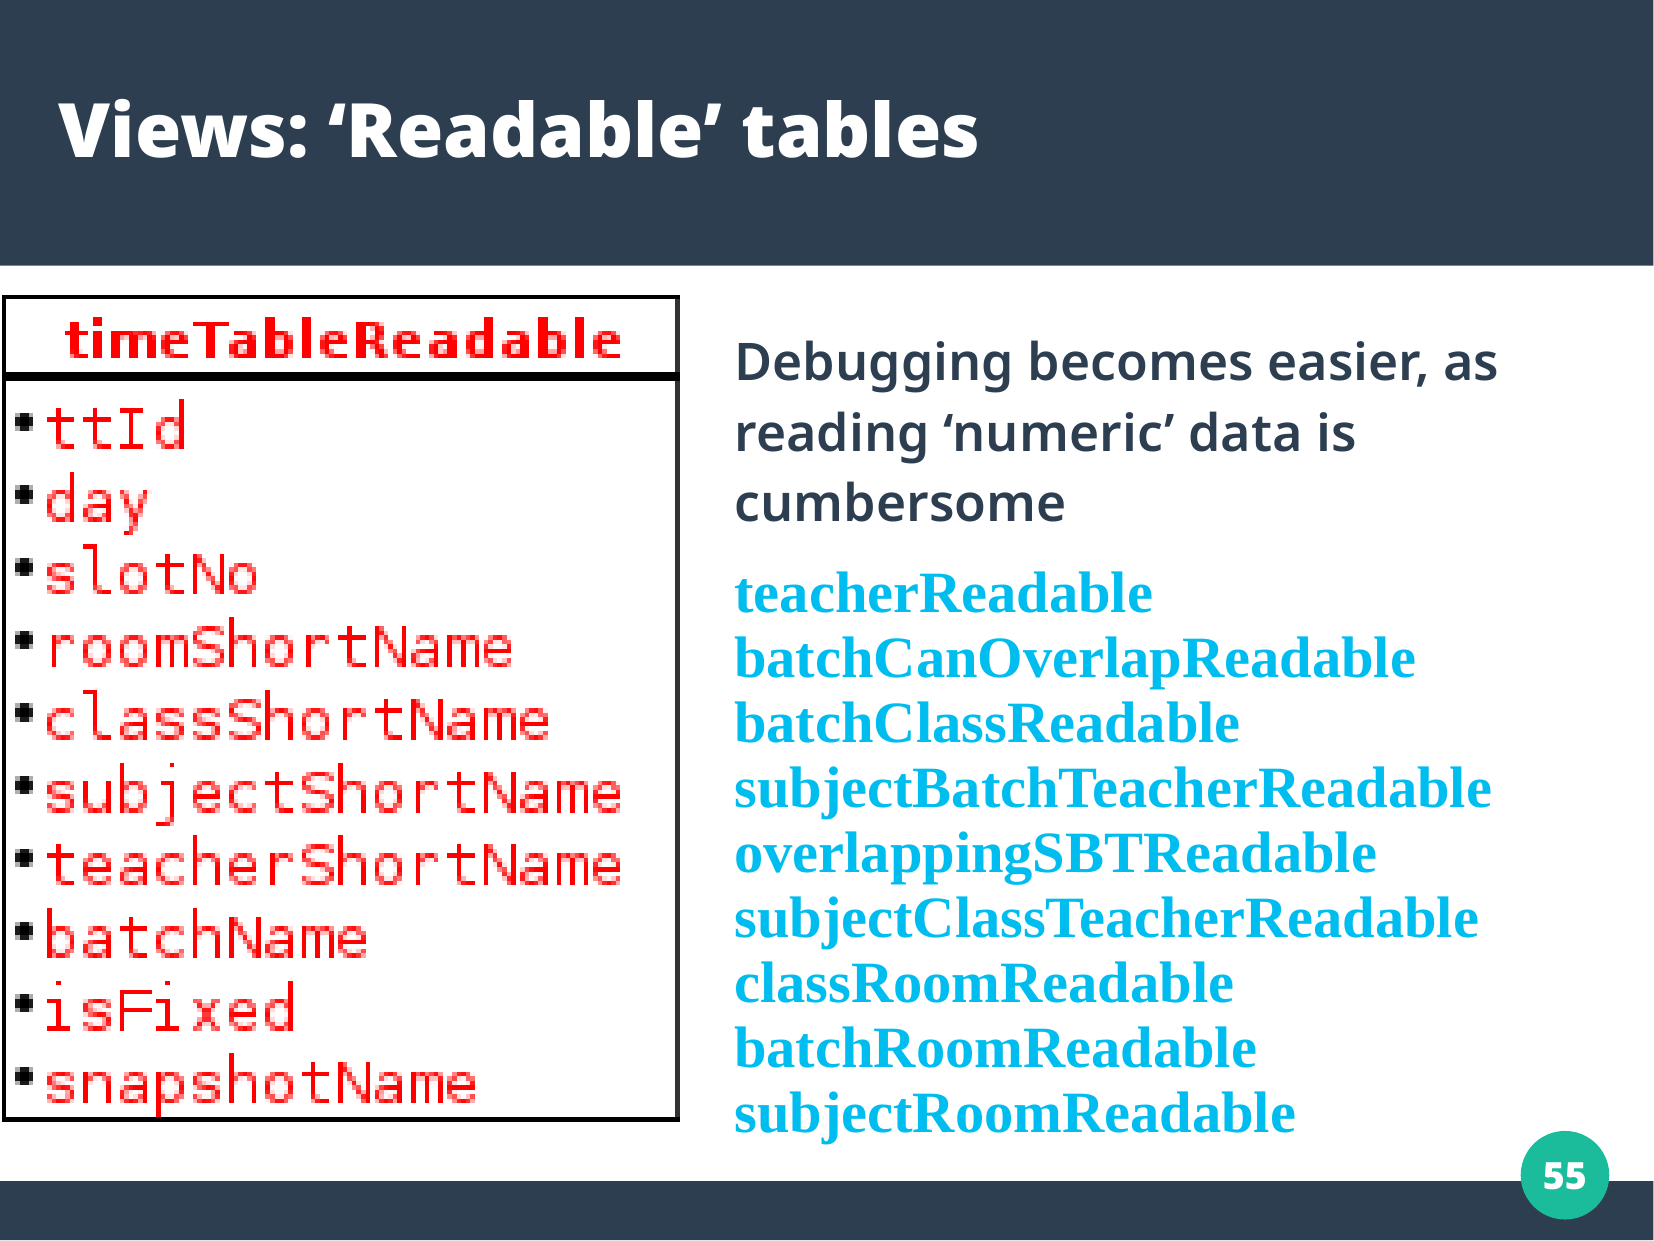

# Views: ‘Readable’ tables
Debugging becomes easier, as reading ‘numeric’ data is cumbersome
teacherReadable batchCanOverlapReadable batchClassReadable subjectBatchTeacherReadable overlappingSBTReadable subjectClassTeacherReadable classRoomReadable batchRoomReadable subjectRoomReadable
55